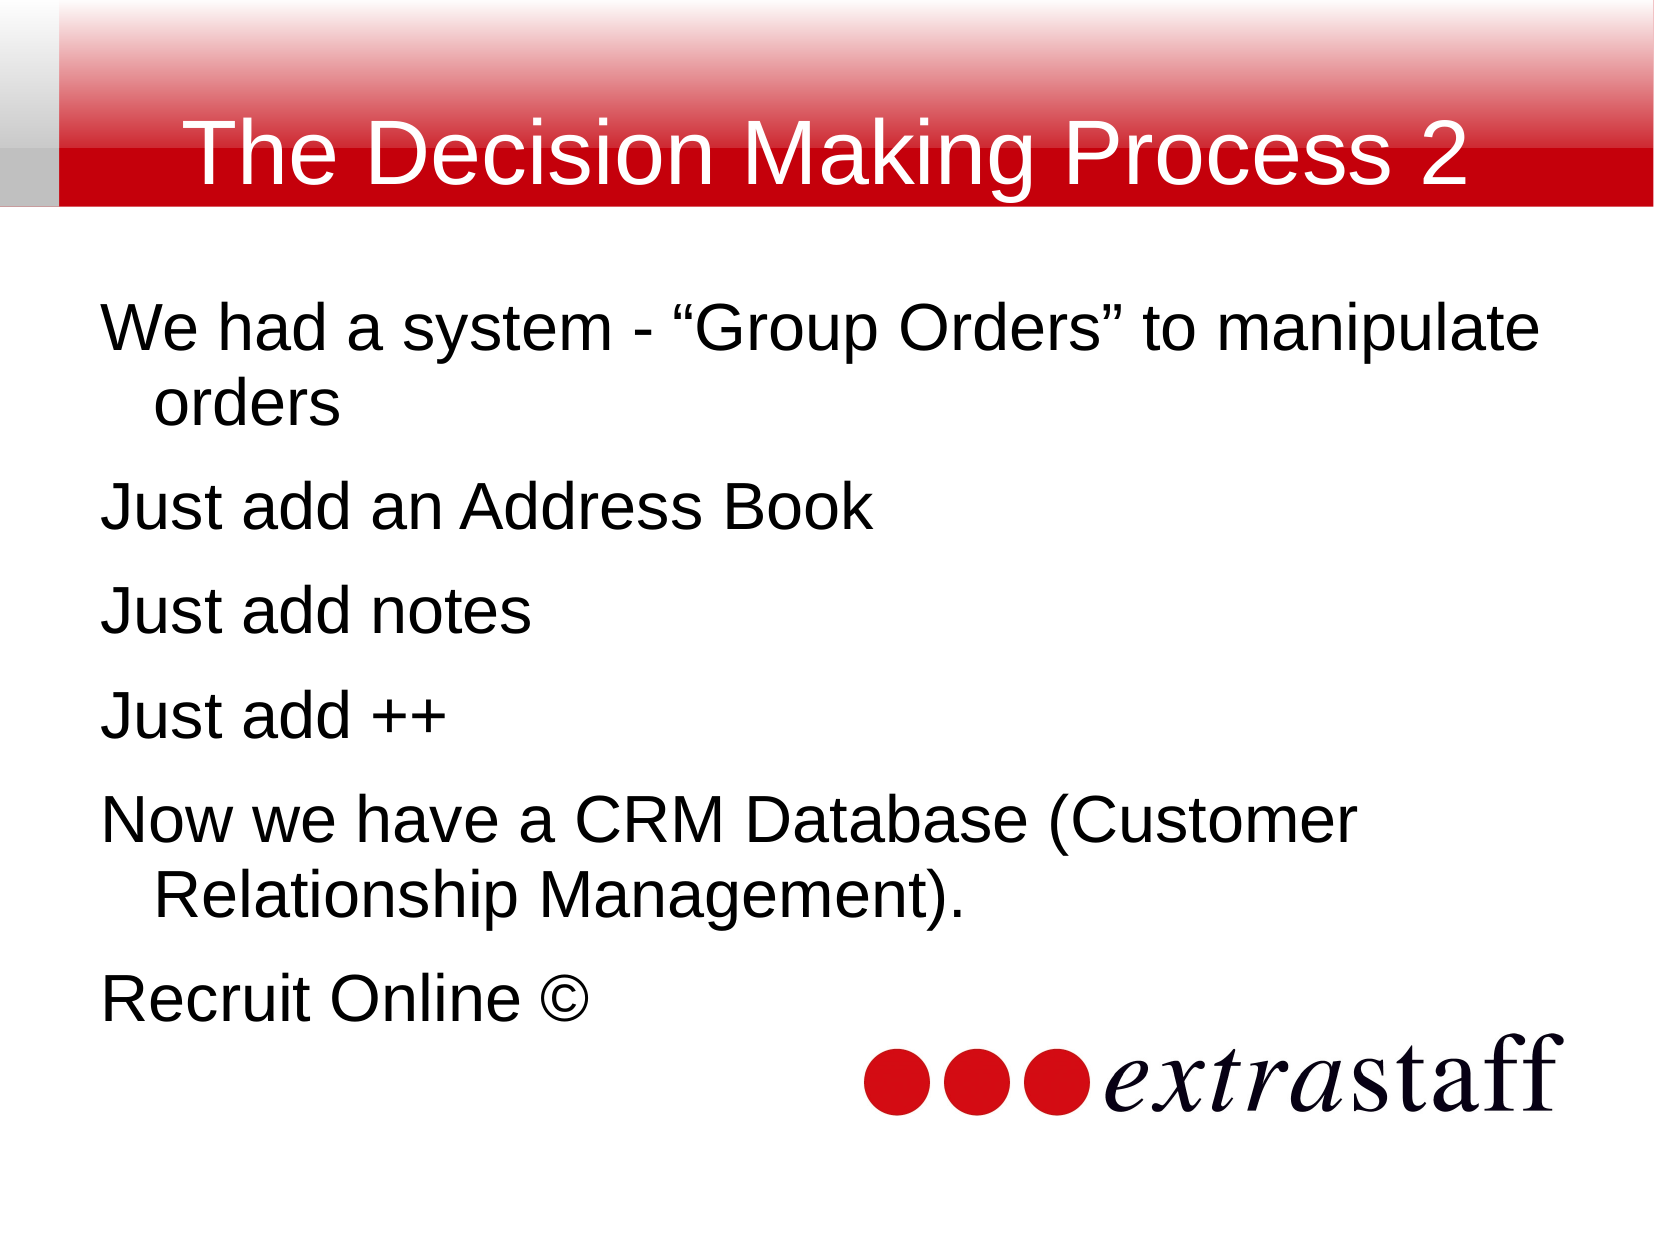

# The Decision Making Process 2
We had a system - “Group Orders” to manipulate orders
Just add an Address Book
Just add notes
Just add ++
Now we have a CRM Database (Customer Relationship Management).
Recruit Online ©